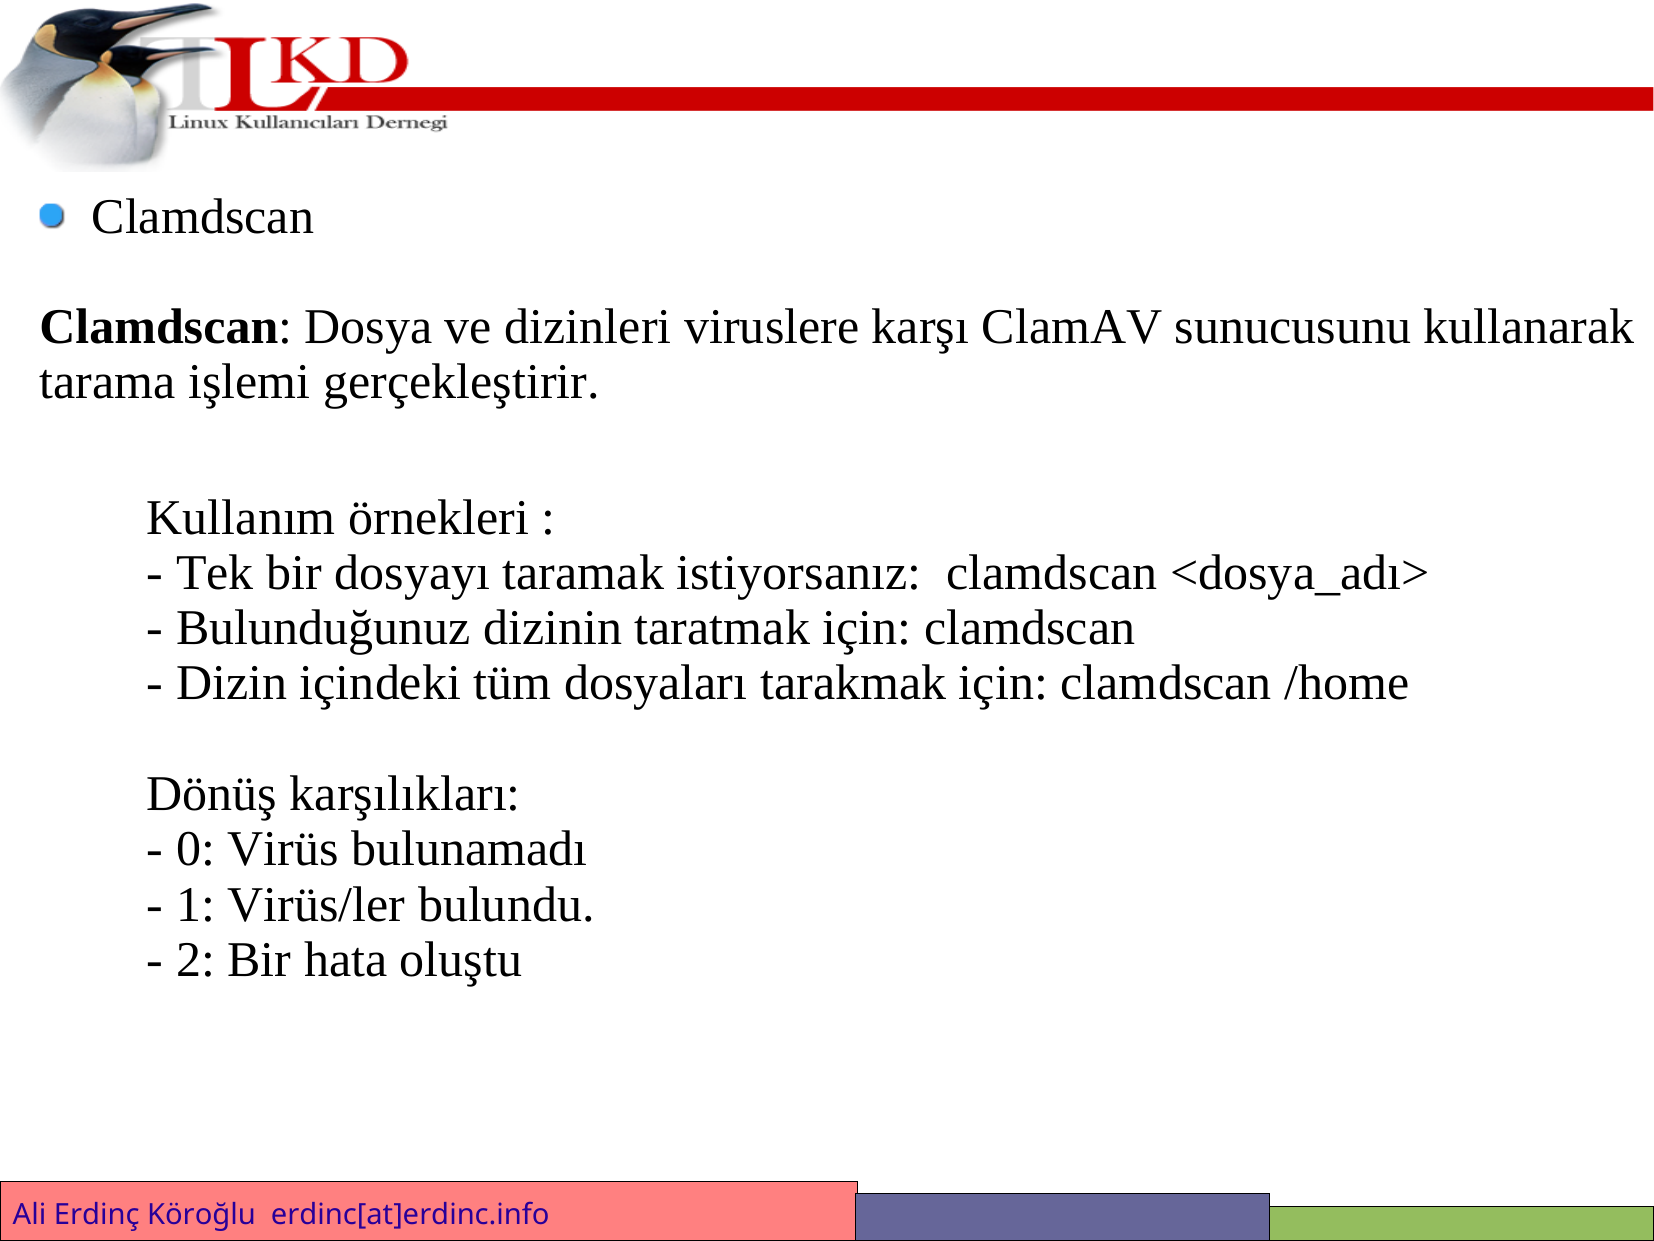

Clamdscan
Clamdscan: Dosya ve dizinleri viruslere karşı ClamAV sunucusunu kullanarak
tarama işlemi gerçekleştirir.
Kullanım örnekleri :
- Tek bir dosyayı taramak istiyorsanız: clamdscan <dosya_adı>
- Bulunduğunuz dizinin taratmak için: clamdscan
- Dizin içindeki tüm dosyaları tarakmak için: clamdscan /home
Dönüş karşılıkları:
- 0: Virüs bulunamadı
- 1: Virüs/ler bulundu.
- 2: Bir hata oluştu
Ali Erdinç Köroğlu erdinc[at]erdinc.info http://www.erdinc.info